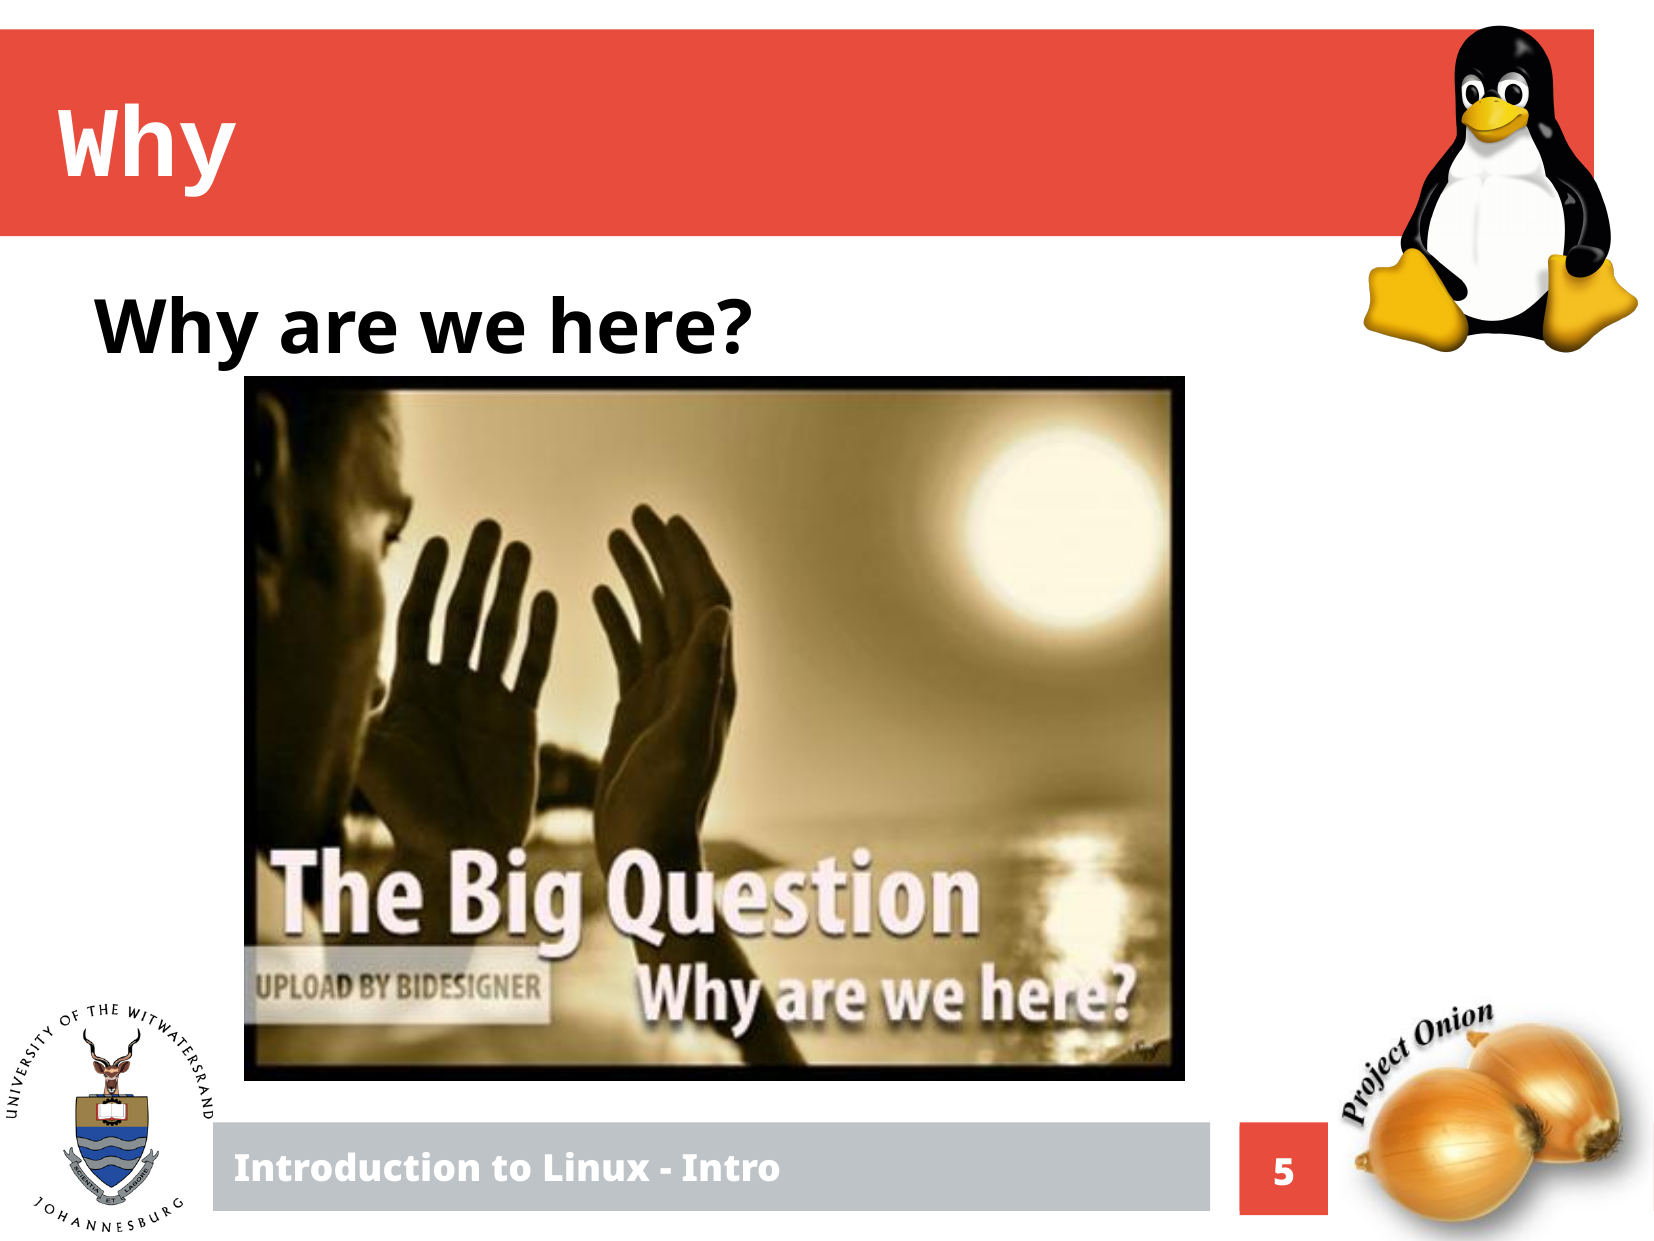

Why
# Why are we here?
 Introduction to Linux - Intro
5